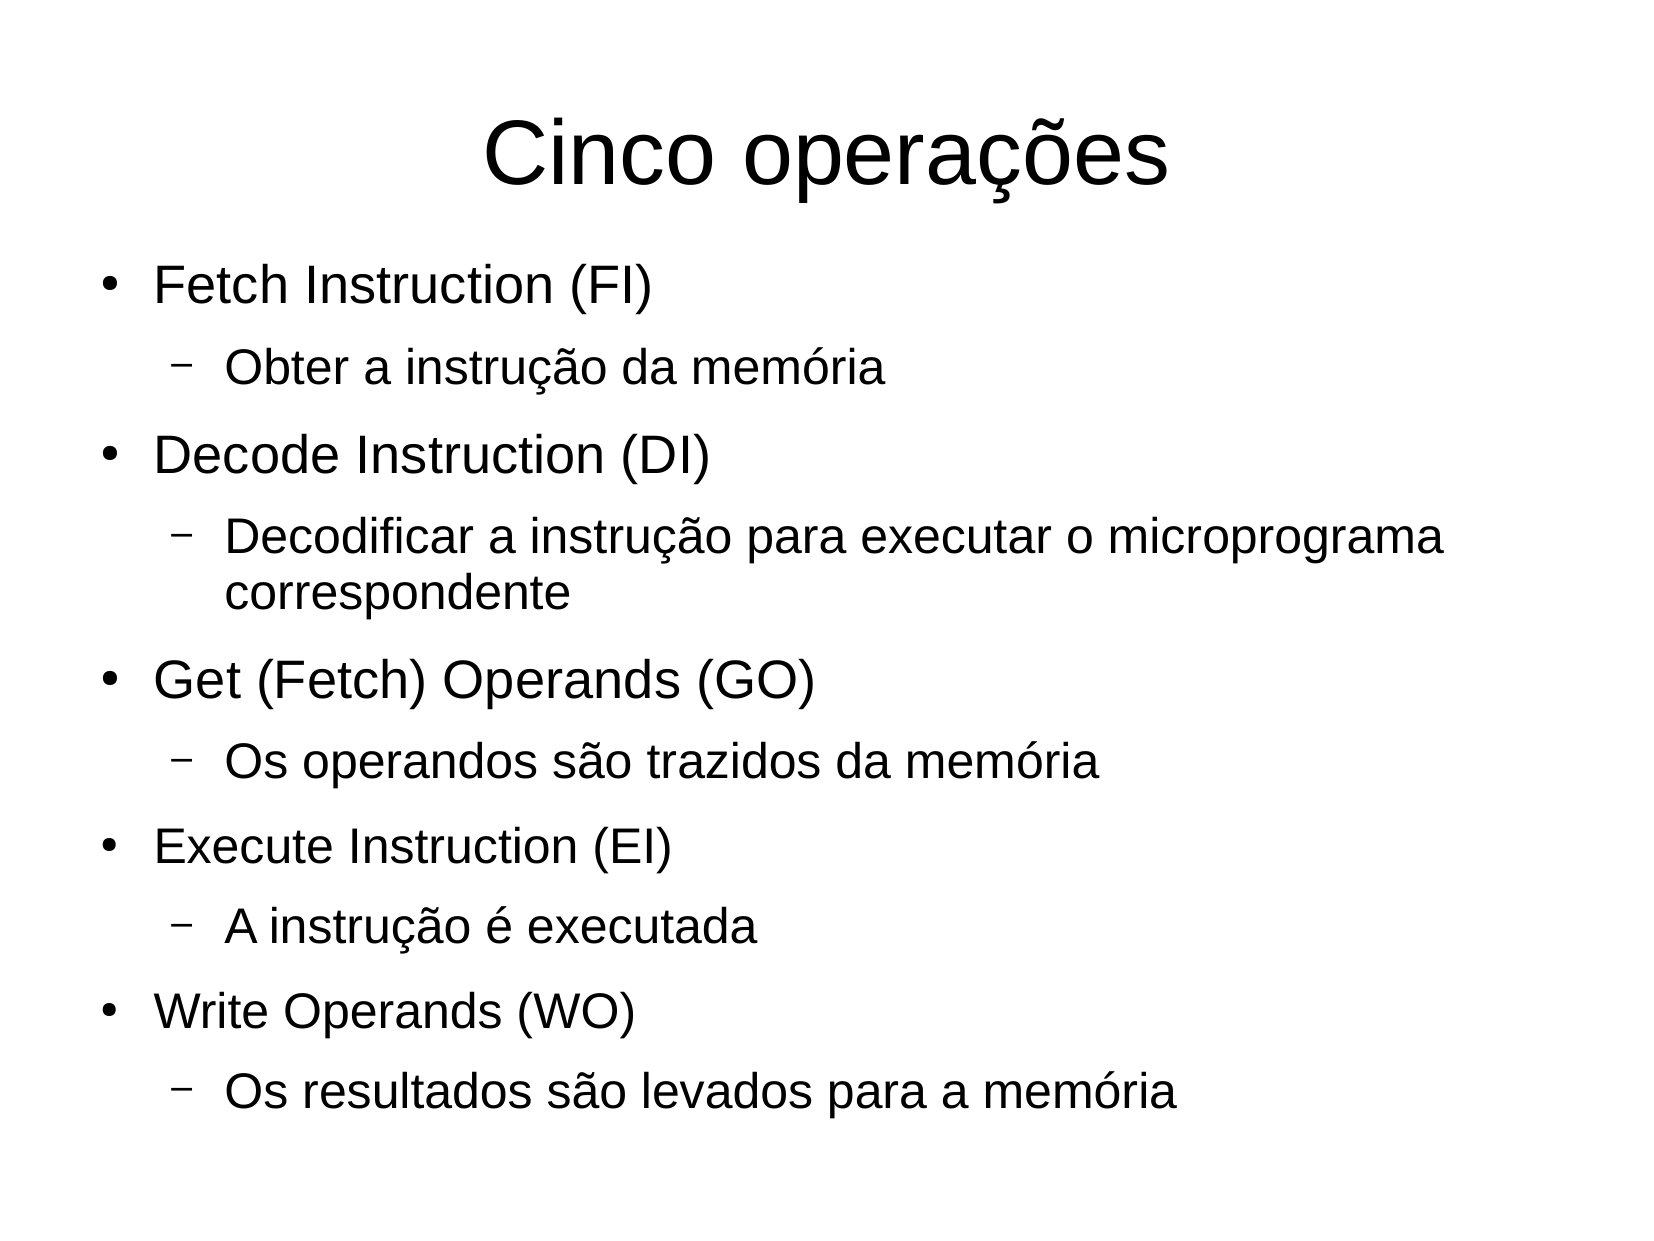

# Cinco operações
Fetch Instruction (FI)
Obter a instrução da memória
Decode Instruction (DI)
Decodificar a instrução para executar o microprograma correspondente
Get (Fetch) Operands (GO)
Os operandos são trazidos da memória
Execute Instruction (EI)
A instrução é executada
Write Operands (WO)
Os resultados são levados para a memória